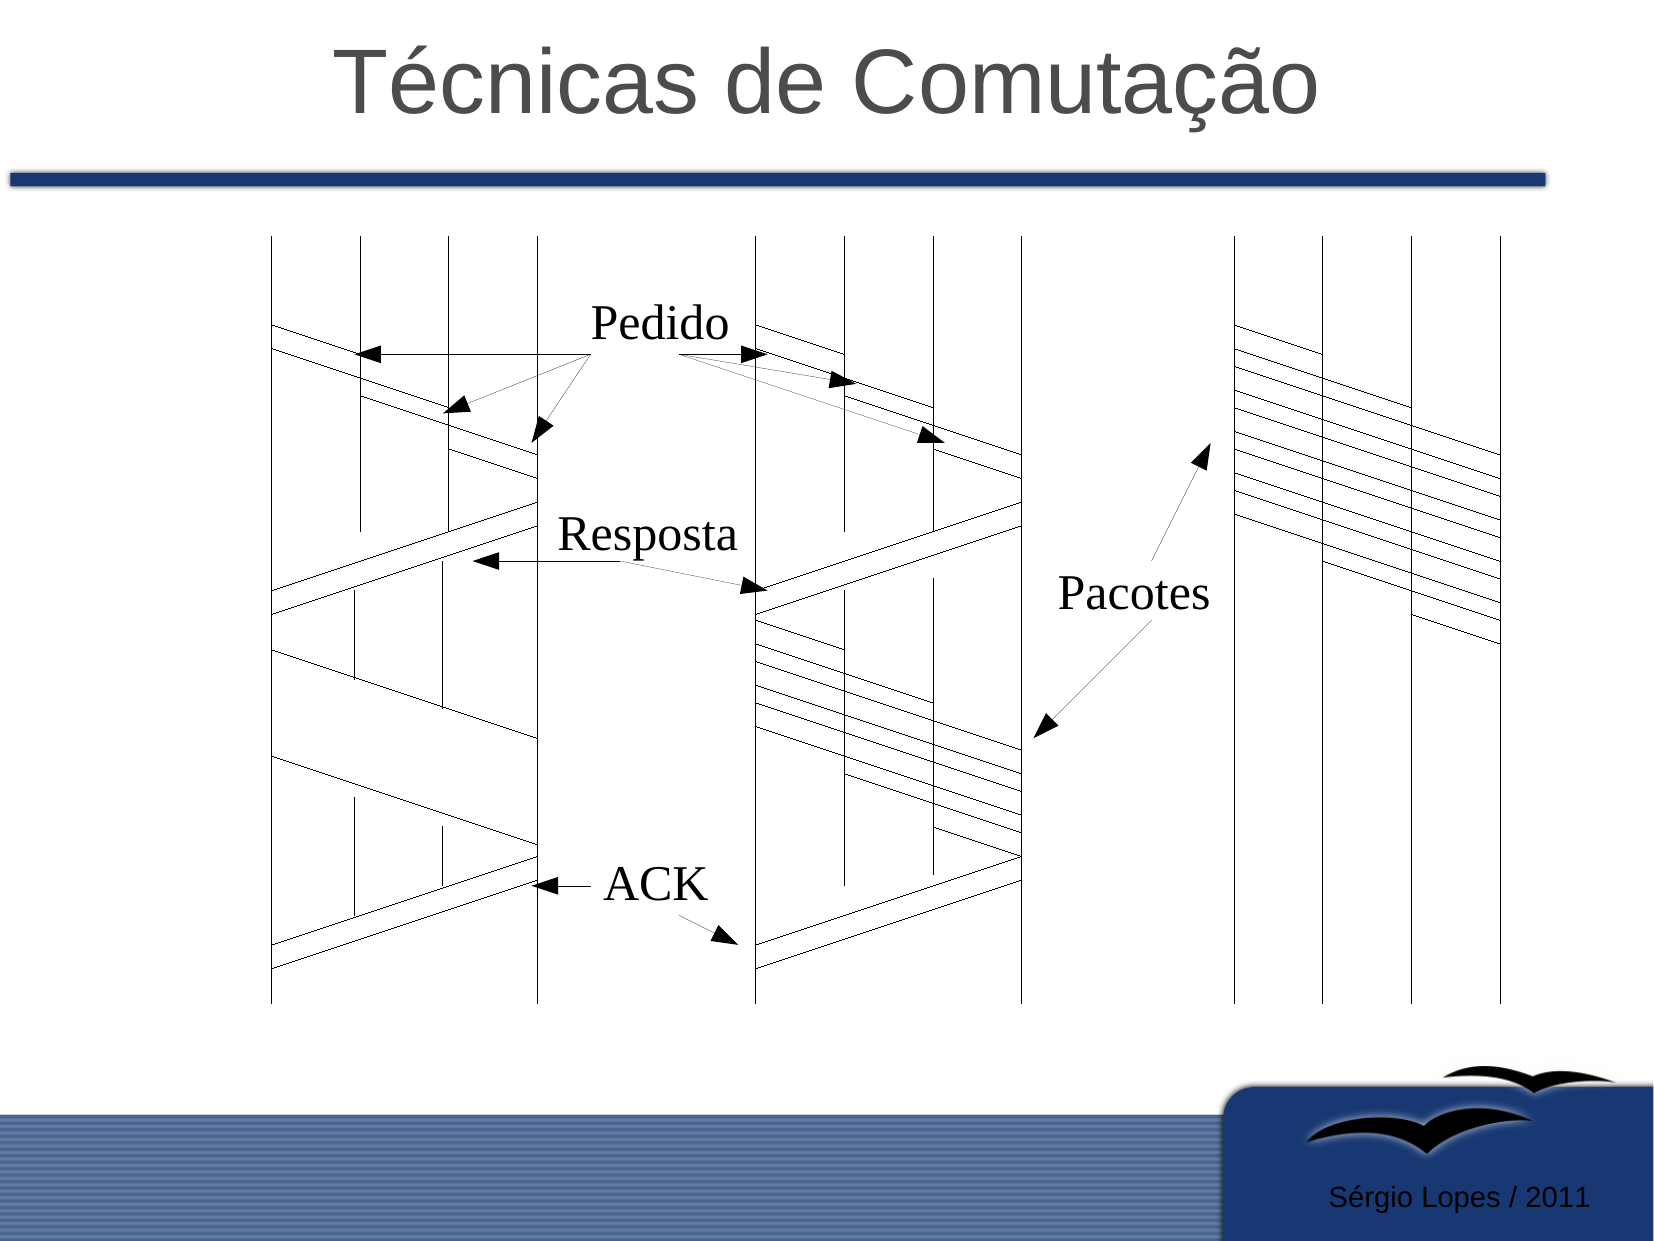

# Técnicas de Comutação
Pedido
Resposta
Pacotes
ACK
Sérgio Lopes / 2011